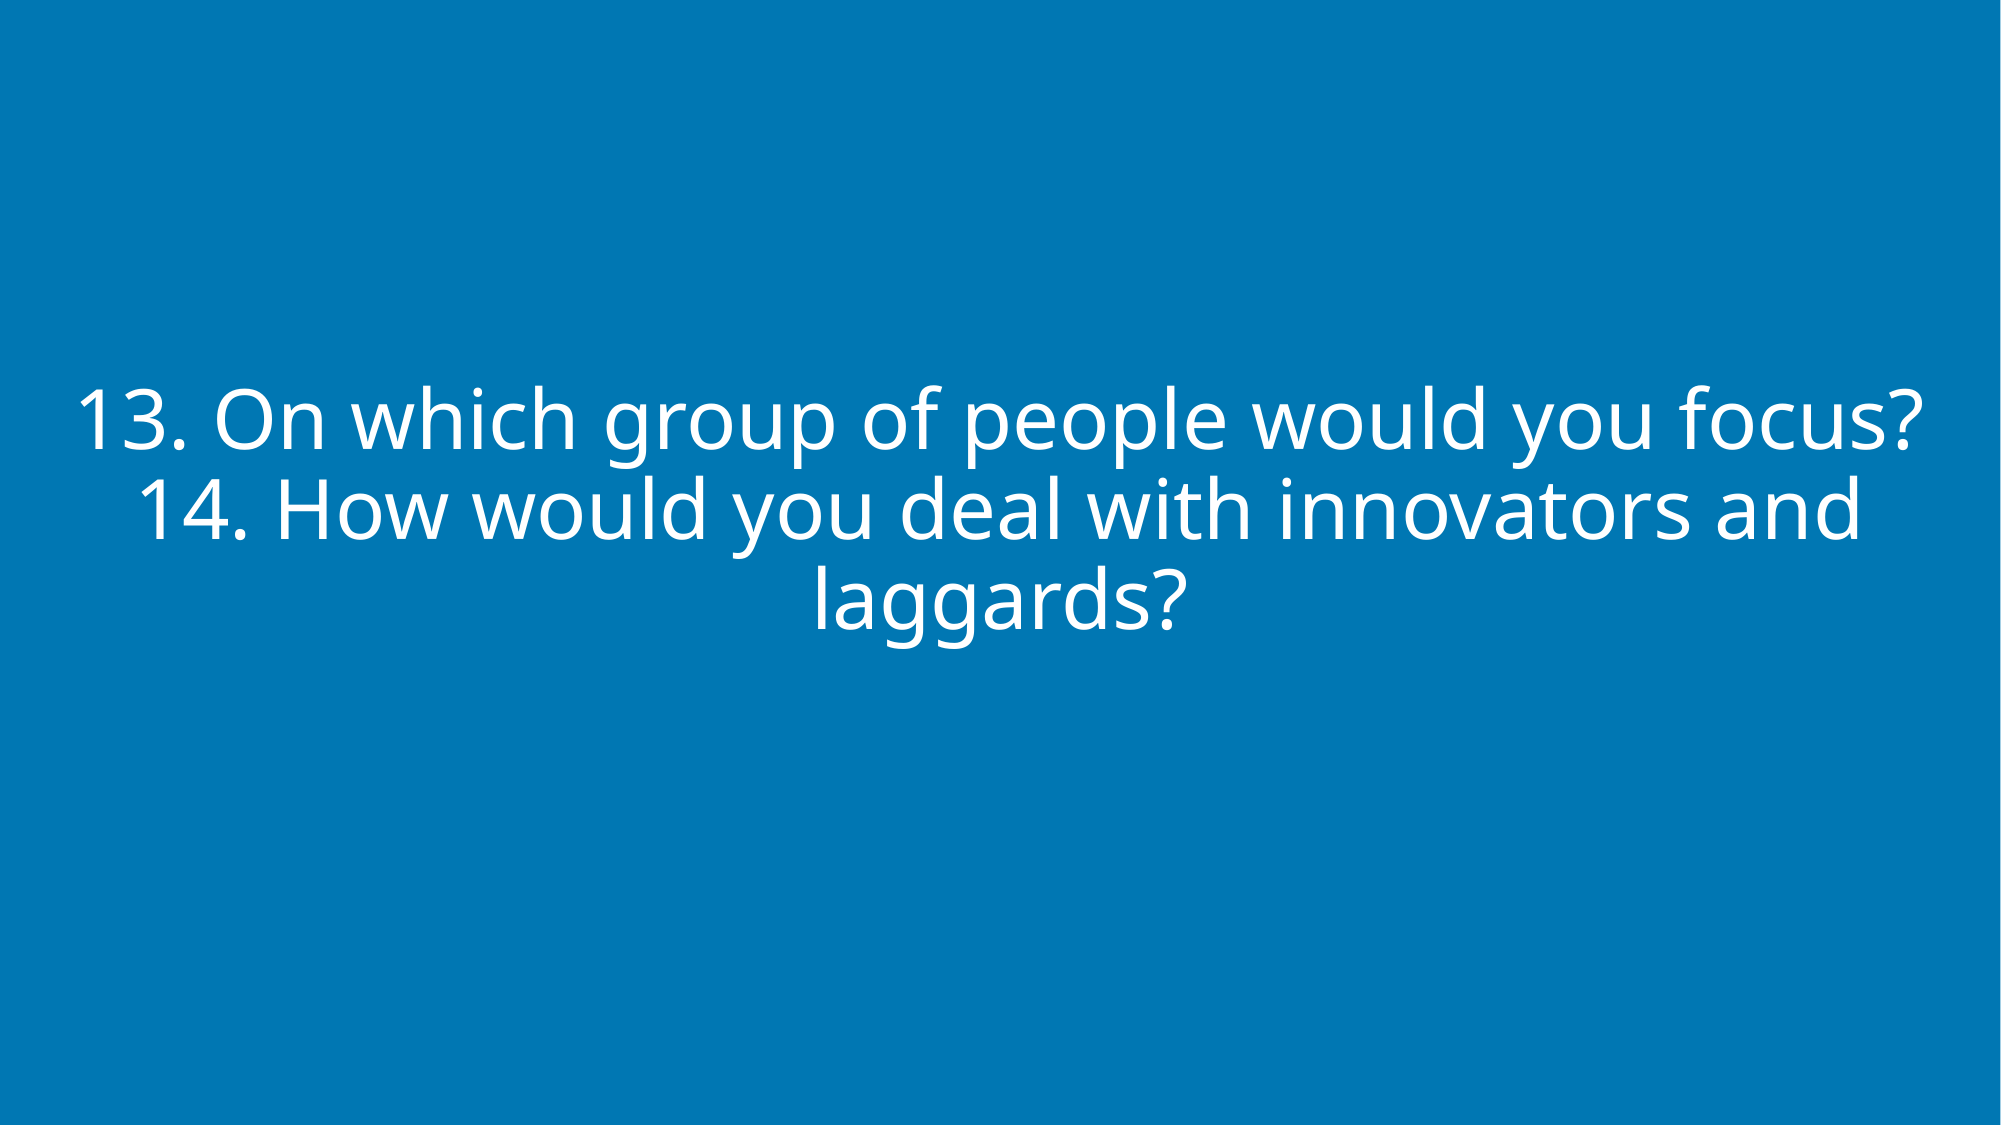

# 13. On which group of people would you focus?
14. How would you deal with innovators and laggards?